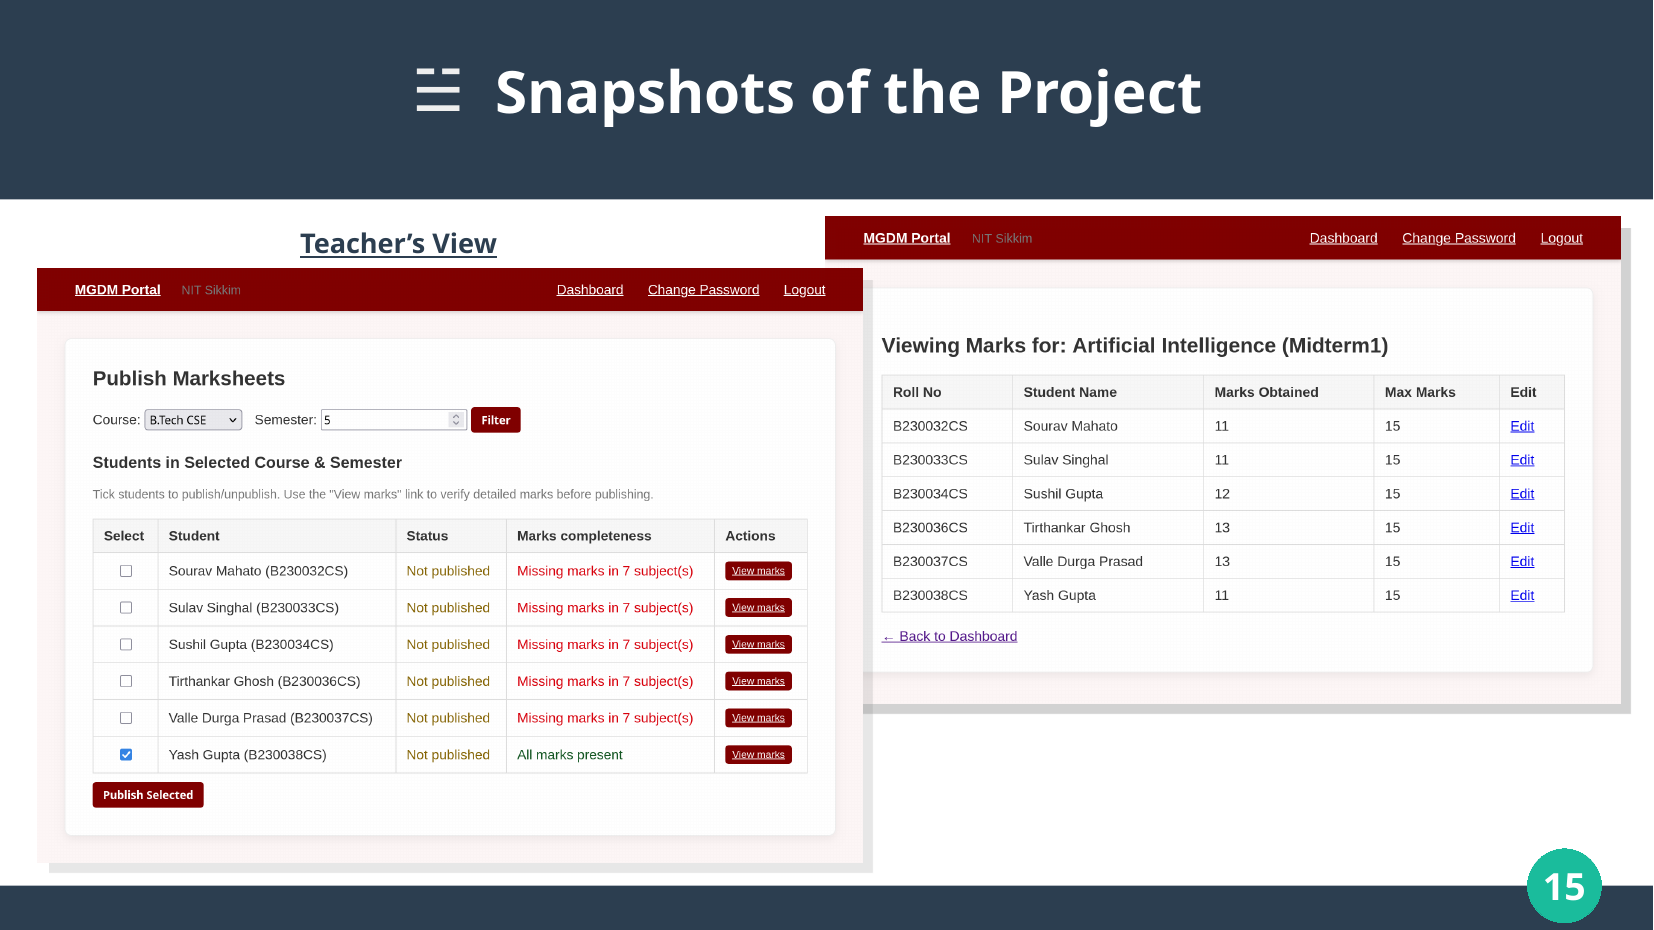

# Snapshots of the Project
Teacher’s View
15